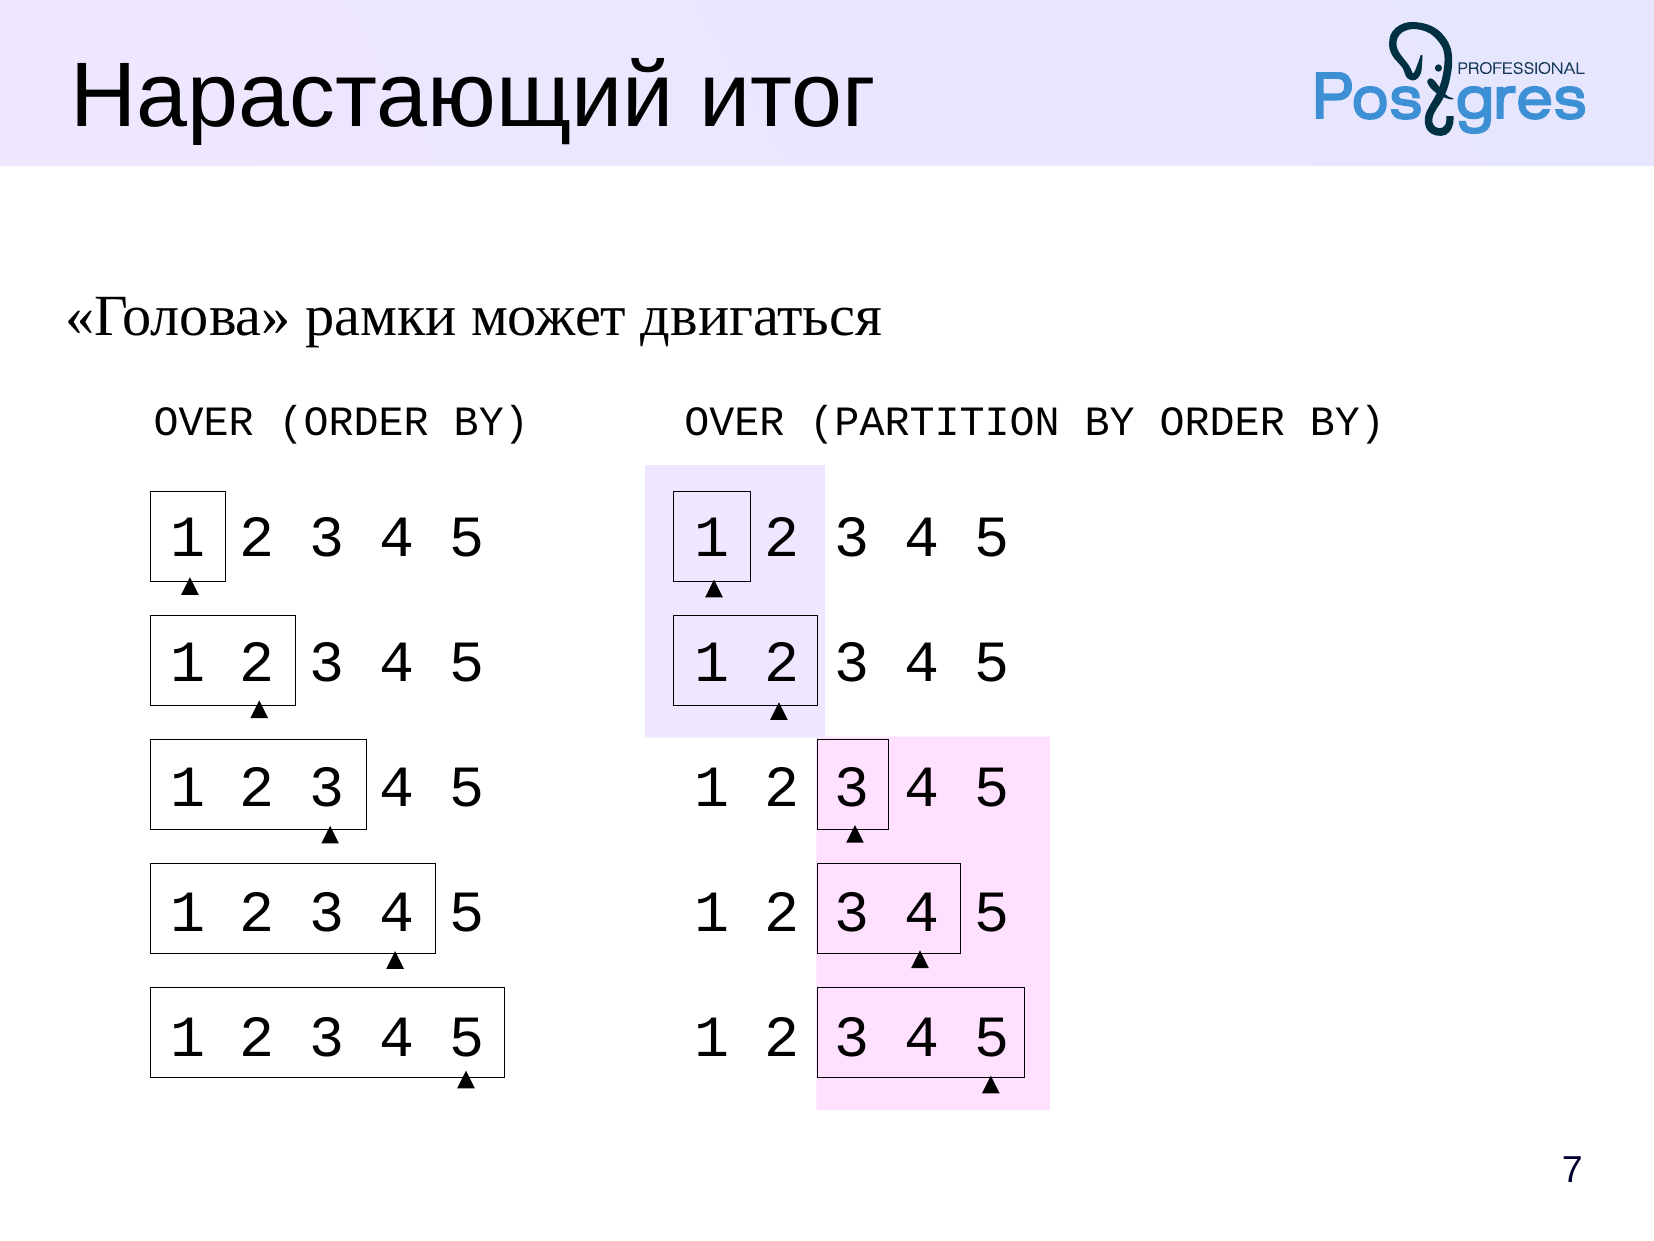

# Нарастающий итог
«Голова» рамки может двигаться
OVER (ORDER BY)	OVER (PARTITION BY ORDER BY)
 1 2 3 4 5 1 2 3 4 5
 1 2 3 4 5 1 2 3 4 5
 1 2 3 4 5 1 2 3 4 5
 1 2 3 4 5 1 2 3 4 5
 1 2 3 4 5 1 2 3 4 5